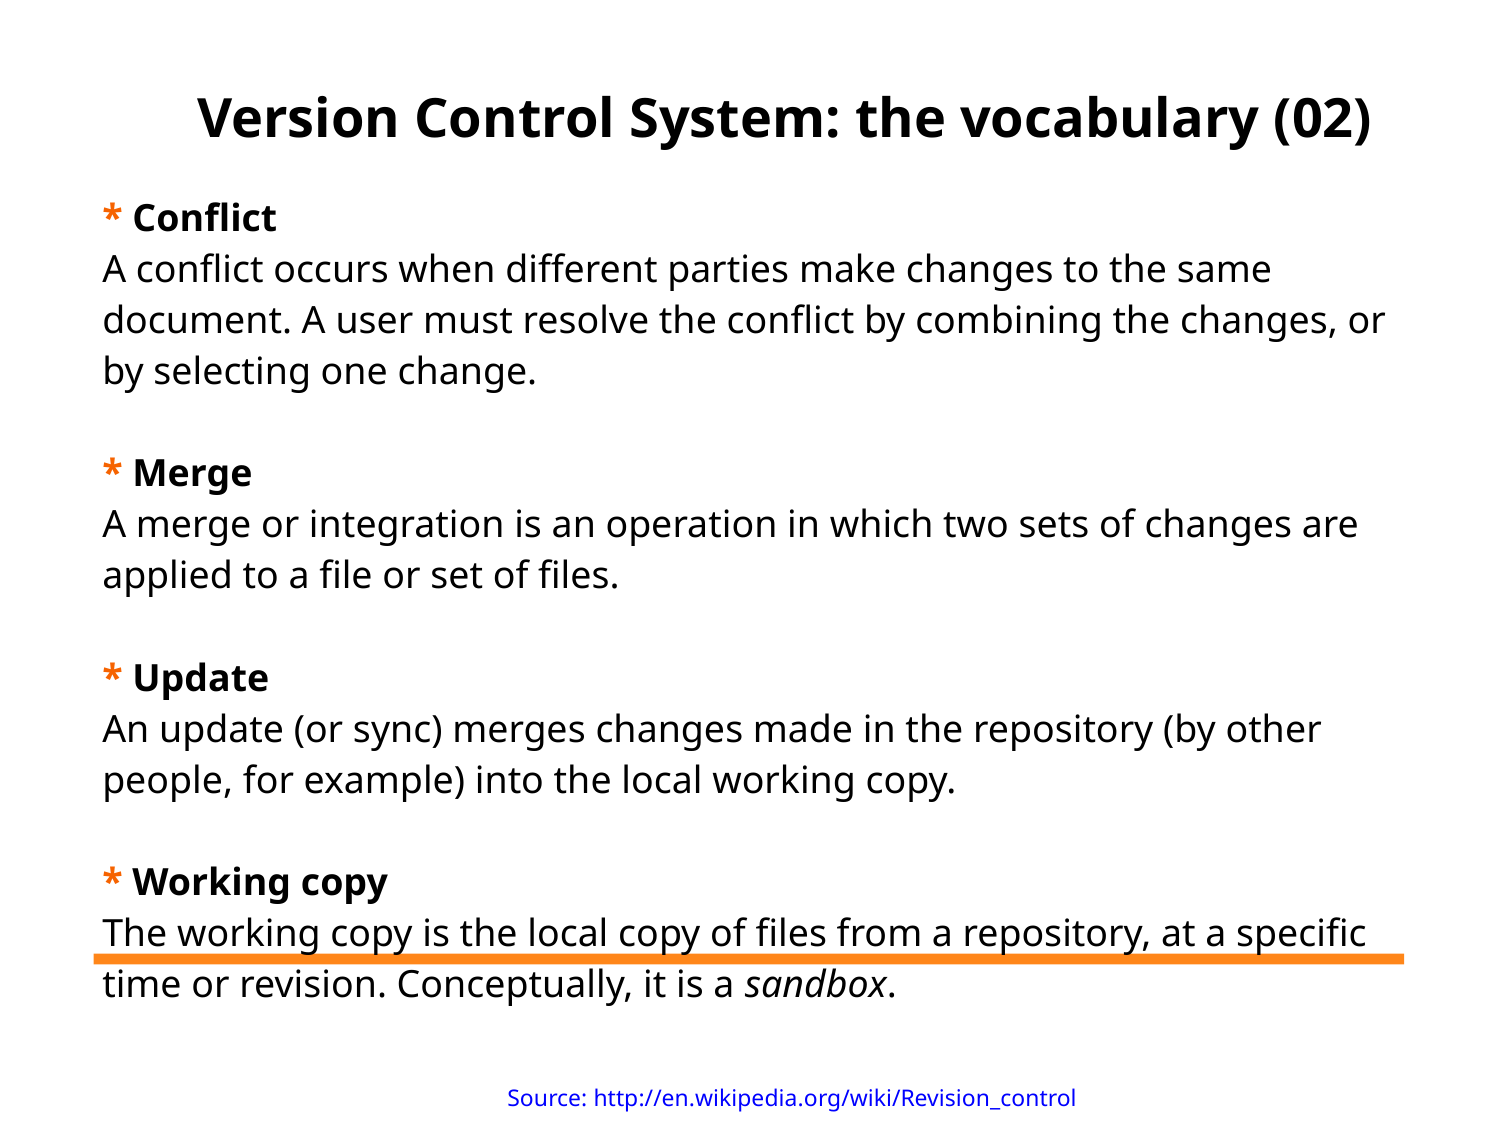

# Version Control System: the vocabulary (02)
* Conflict
A conflict occurs when different parties make changes to the same document. A user must resolve the conflict by combining the changes, or by selecting one change.
* Merge
A merge or integration is an operation in which two sets of changes are applied to a file or set of files.
* Update
An update (or sync) merges changes made in the repository (by other people, for example) into the local working copy.
* Working copy
The working copy is the local copy of files from a repository, at a specific time or revision. Conceptually, it is a sandbox.
Source: http://en.wikipedia.org/wiki/Revision_control